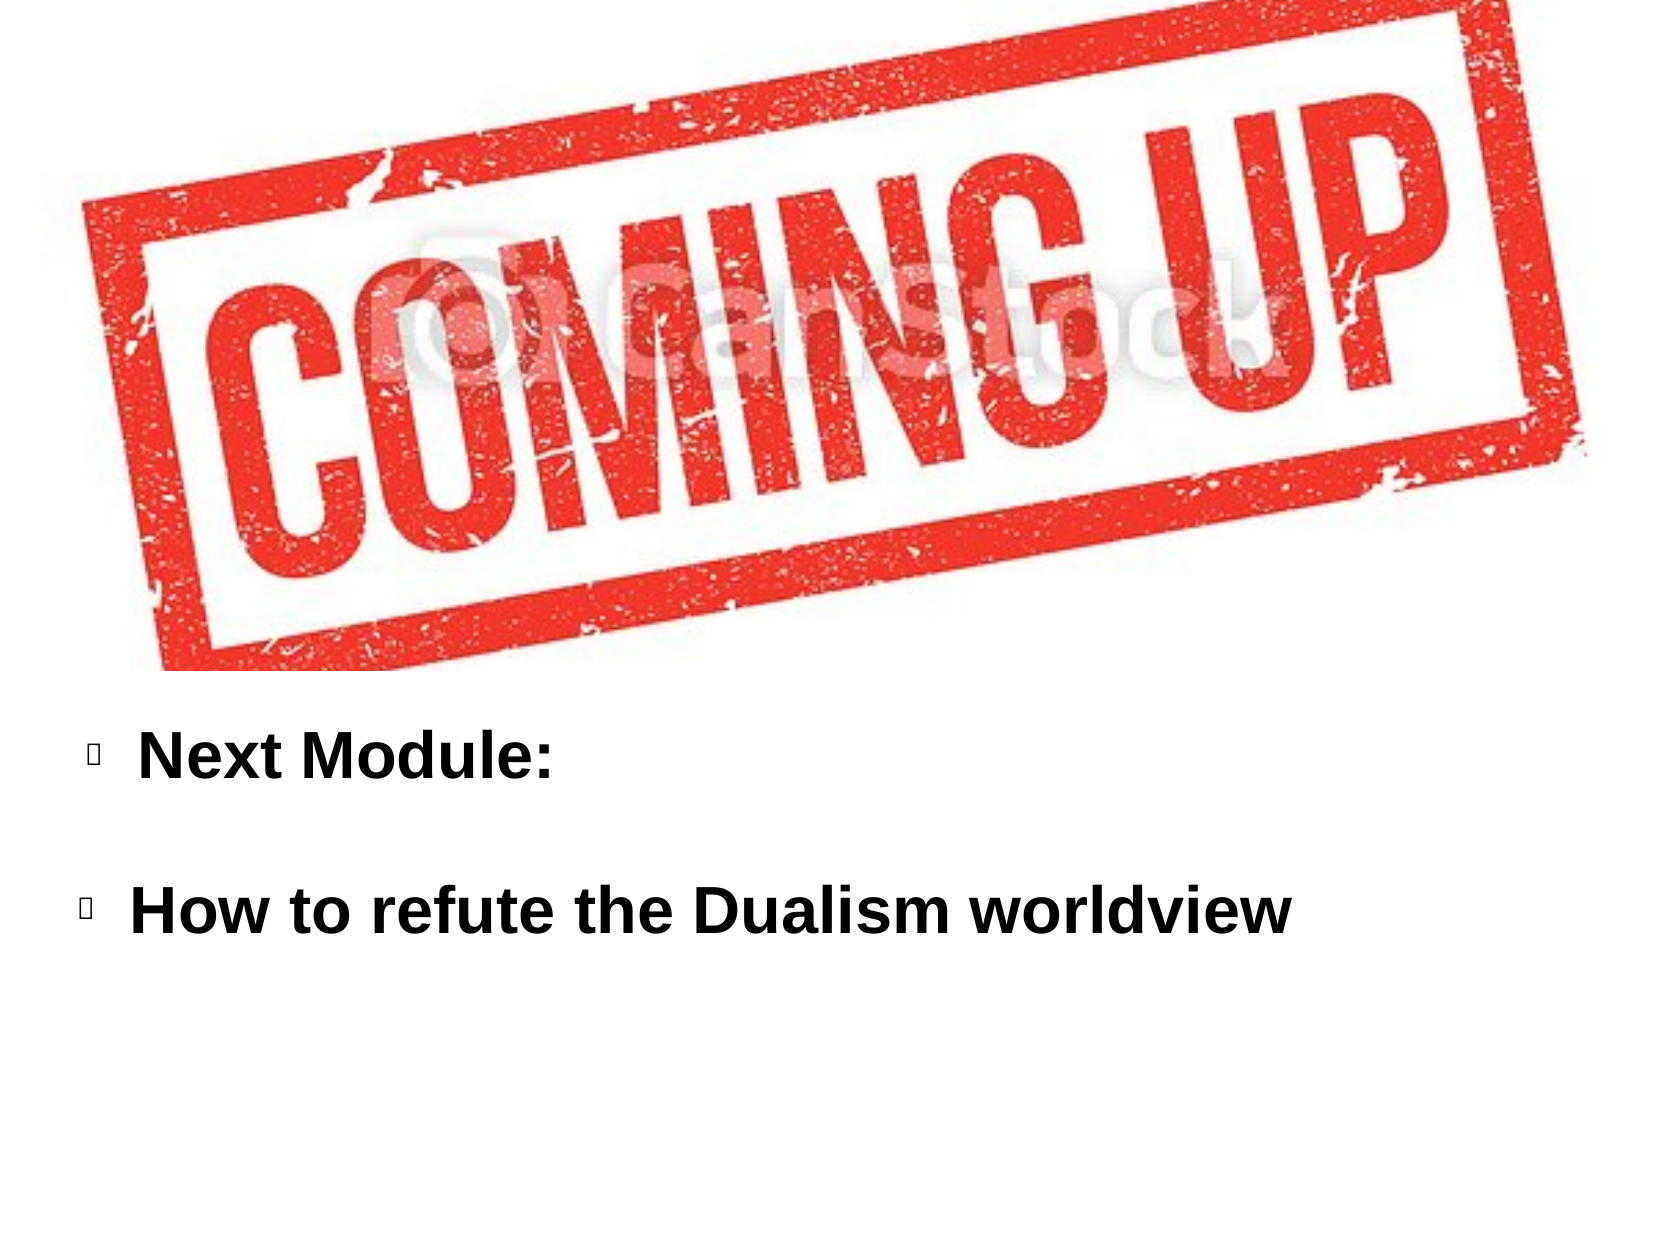

# Next Module:
How to refute the Dualism worldview